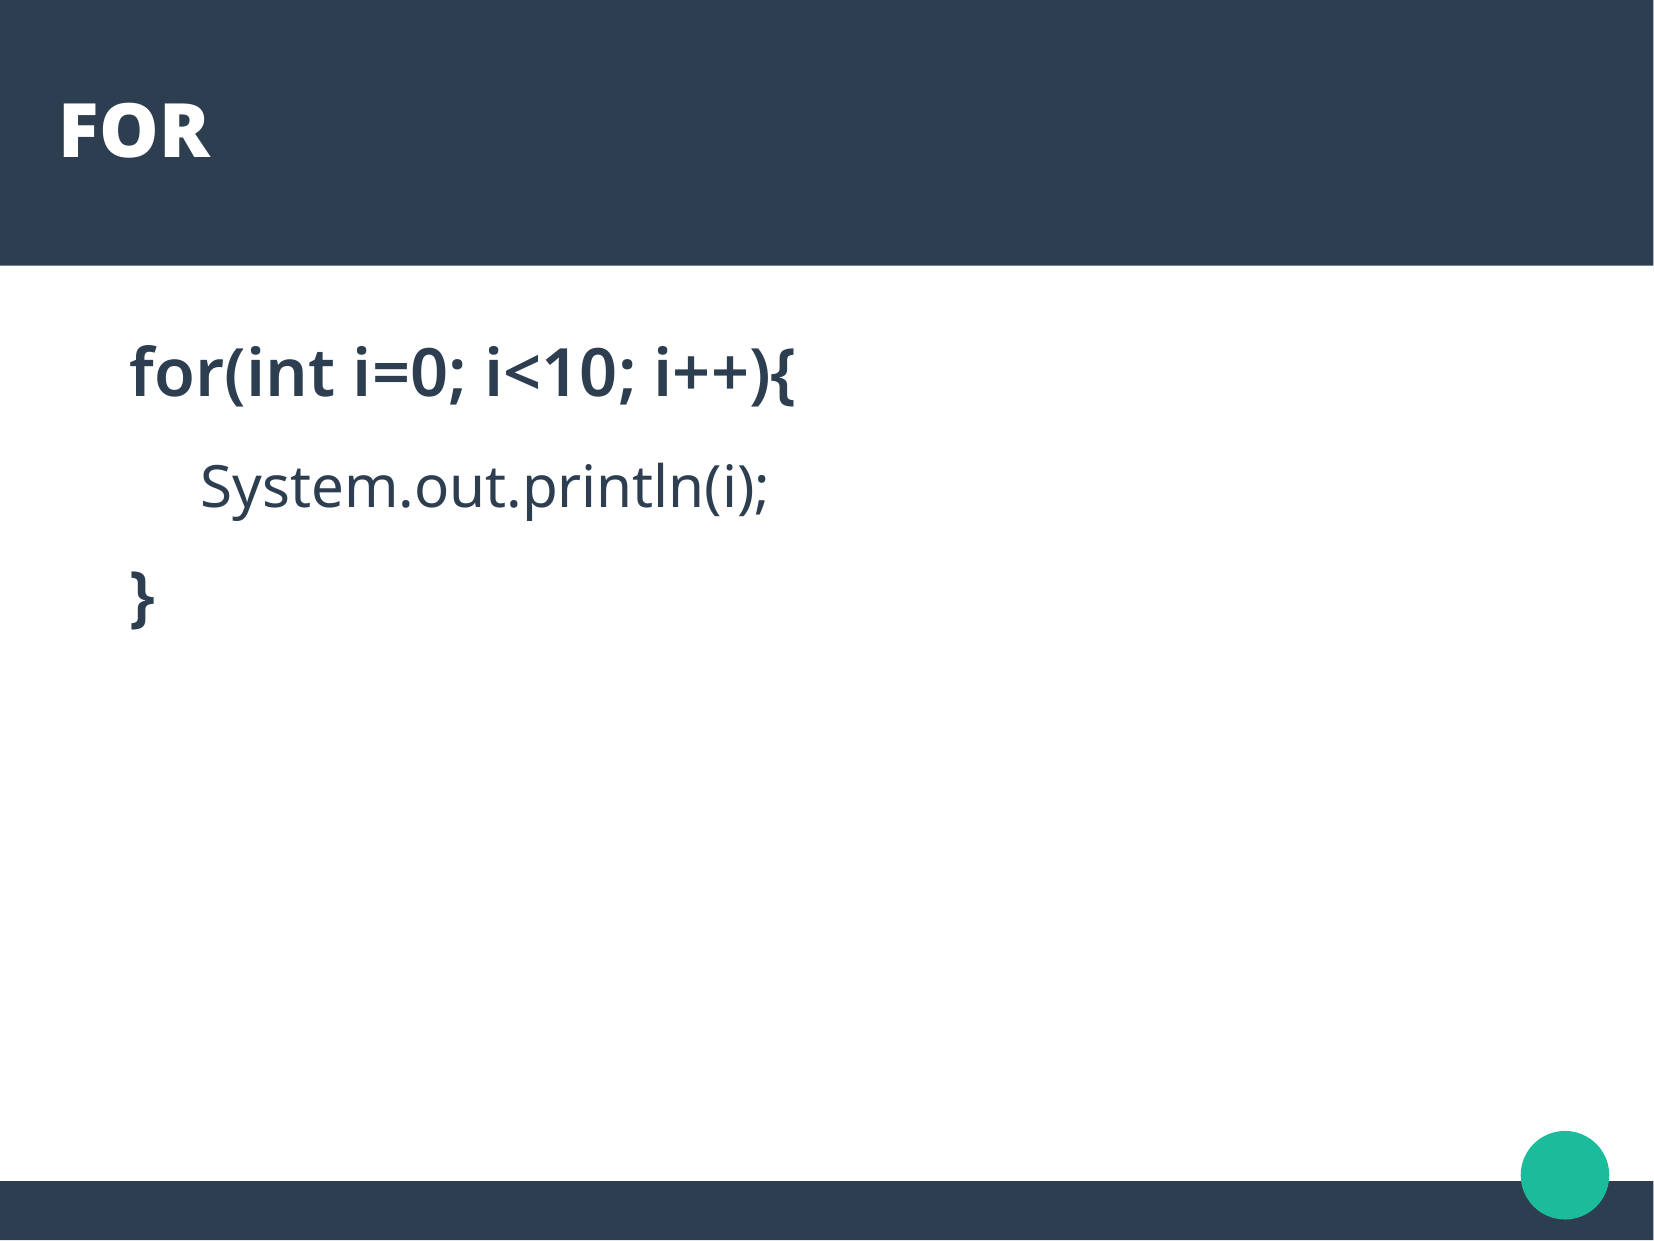

# FOR
for(int i=0; i<10; i++){
System.out.println(i);
}